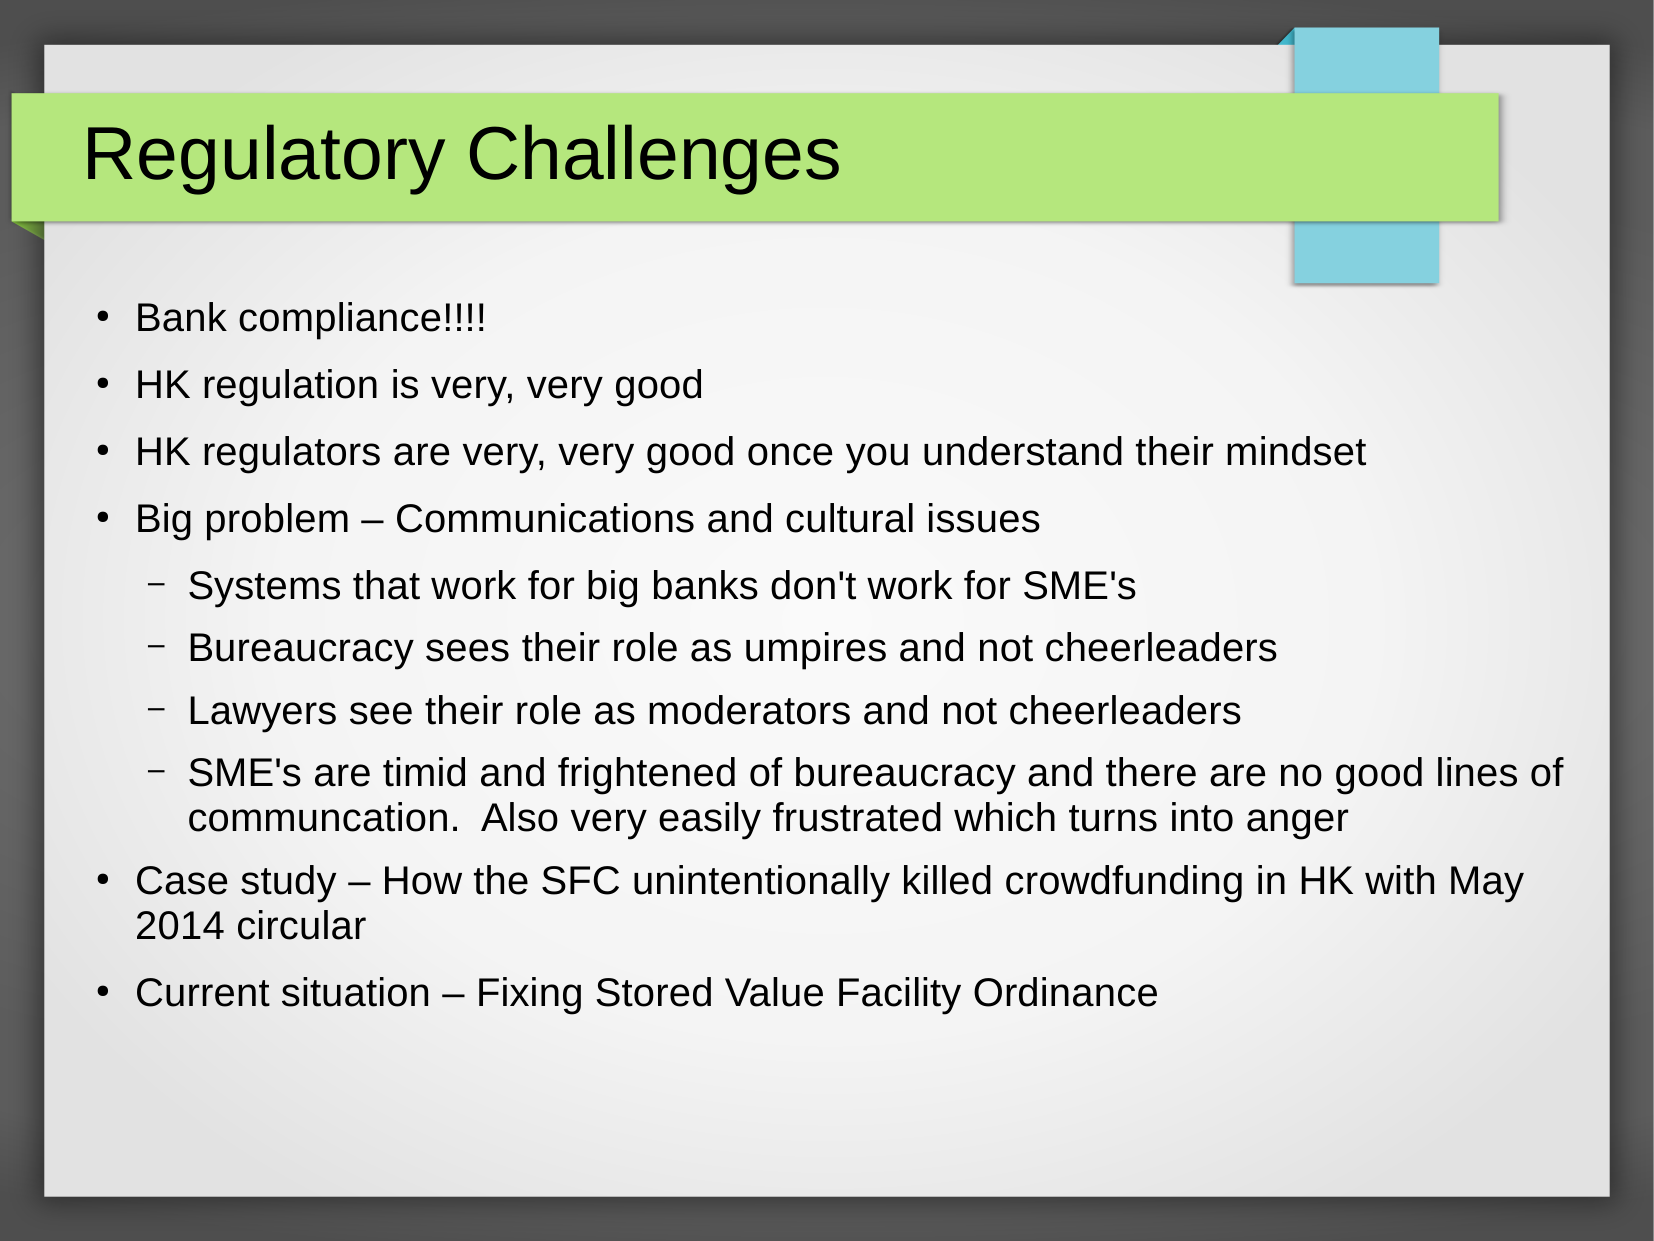

# Regulatory Challenges
Bank compliance!!!!
HK regulation is very, very good
HK regulators are very, very good once you understand their mindset
Big problem – Communications and cultural issues
Systems that work for big banks don't work for SME's
Bureaucracy sees their role as umpires and not cheerleaders
Lawyers see their role as moderators and not cheerleaders
SME's are timid and frightened of bureaucracy and there are no good lines of communcation. Also very easily frustrated which turns into anger
Case study – How the SFC unintentionally killed crowdfunding in HK with May 2014 circular
Current situation – Fixing Stored Value Facility Ordinance